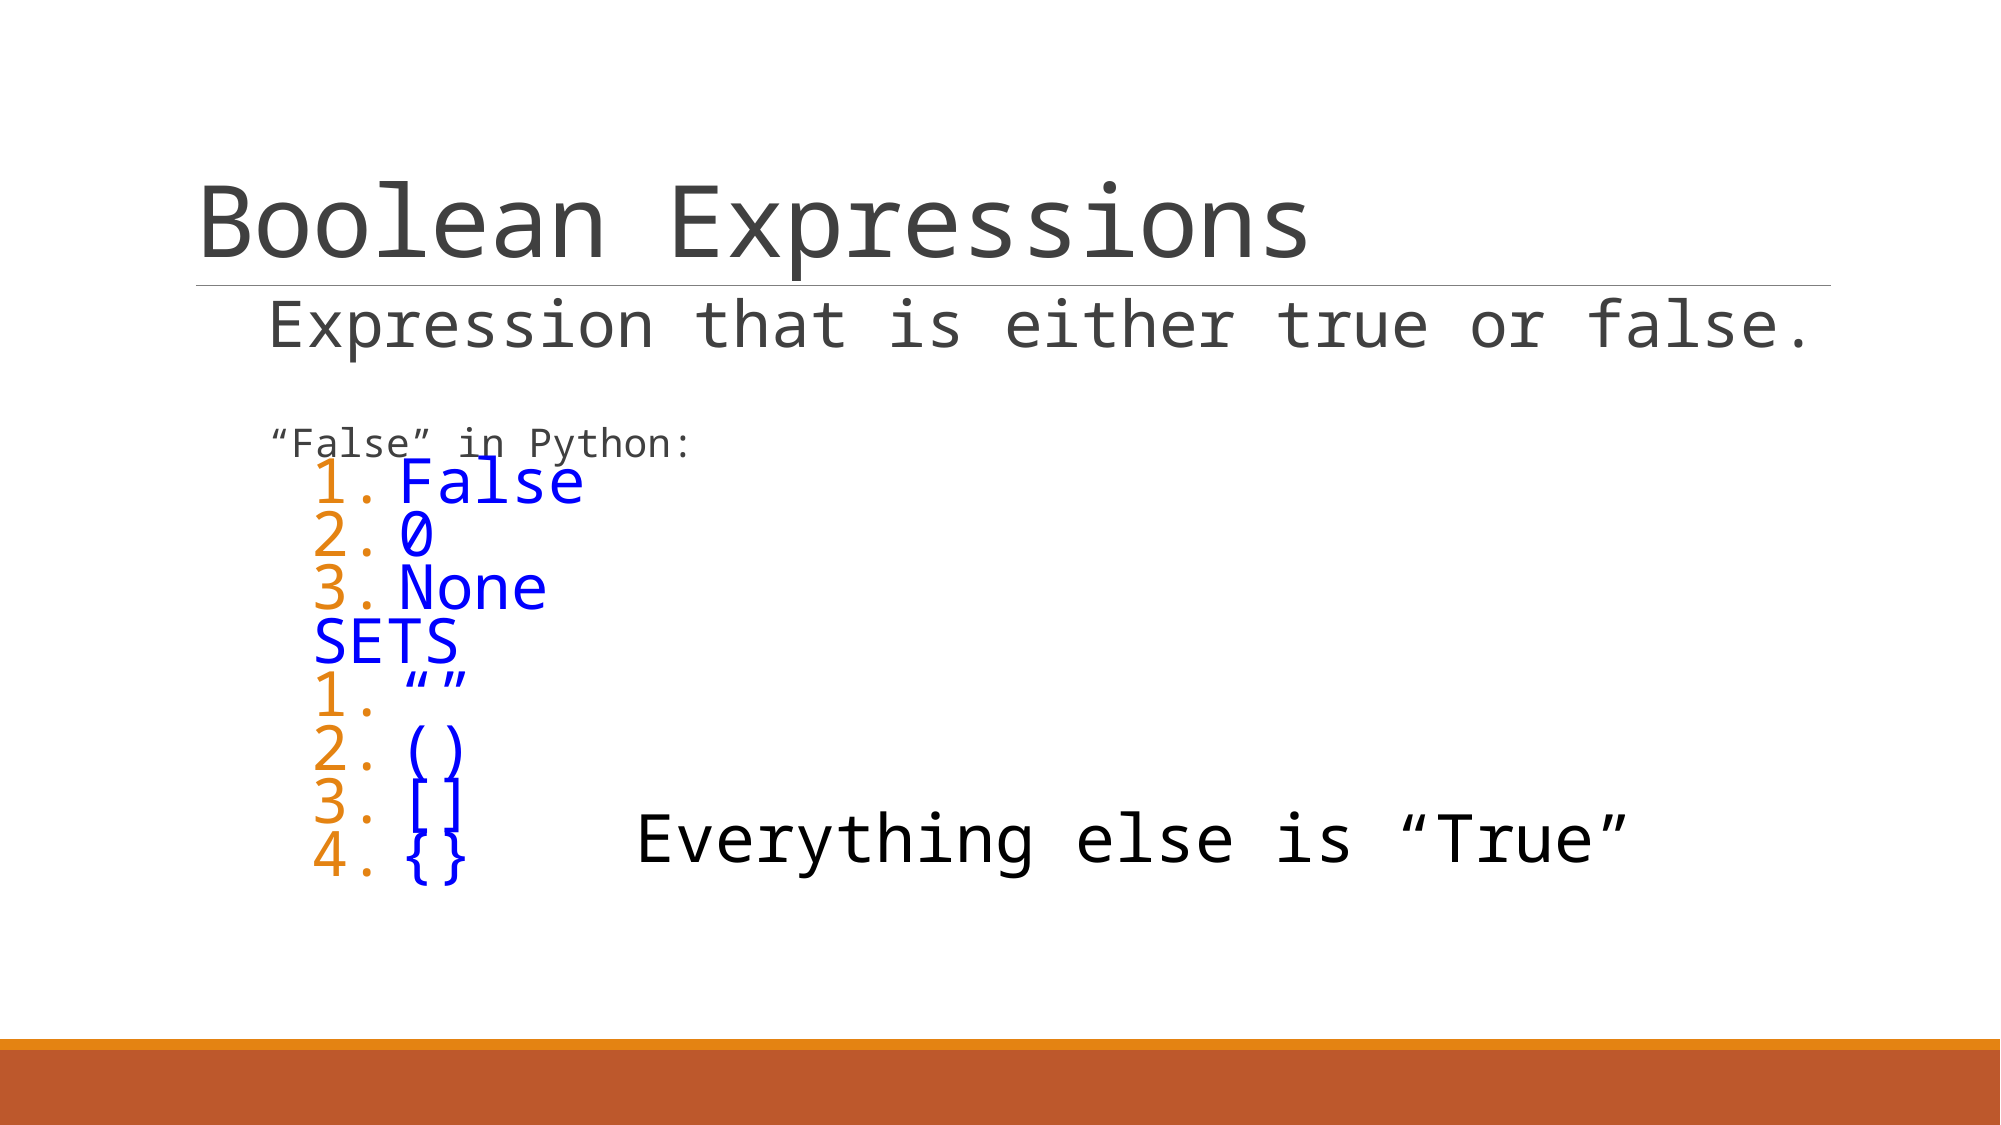

# Boolean Expressions
Expression that is either true or false.
“False” in Python:
False
0
None
SETS
“”
()
[]
{}
Everything else is “True”